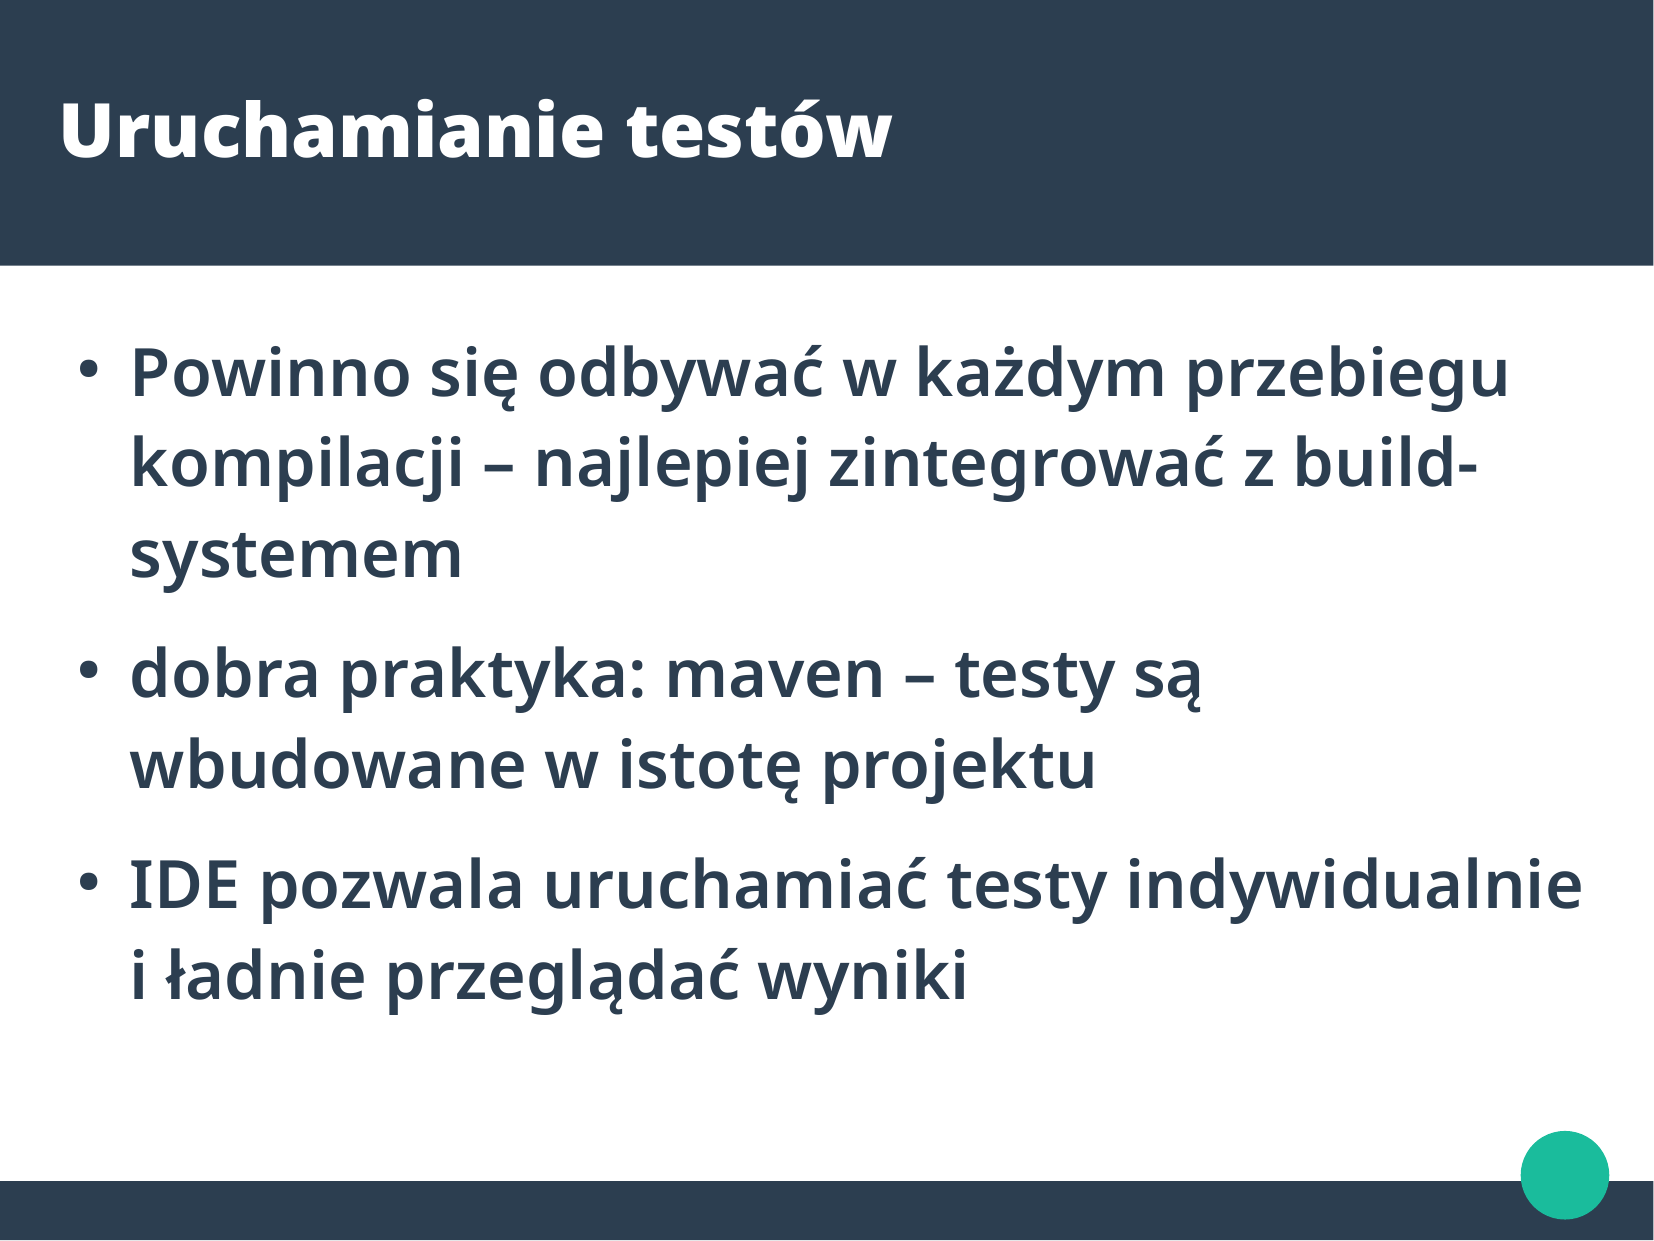

# Uruchamianie testów
Powinno się odbywać w każdym przebiegu kompilacji – najlepiej zintegrować z build-systemem
dobra praktyka: maven – testy są wbudowane w istotę projektu
IDE pozwala uruchamiać testy indywidualnie i ładnie przeglądać wyniki